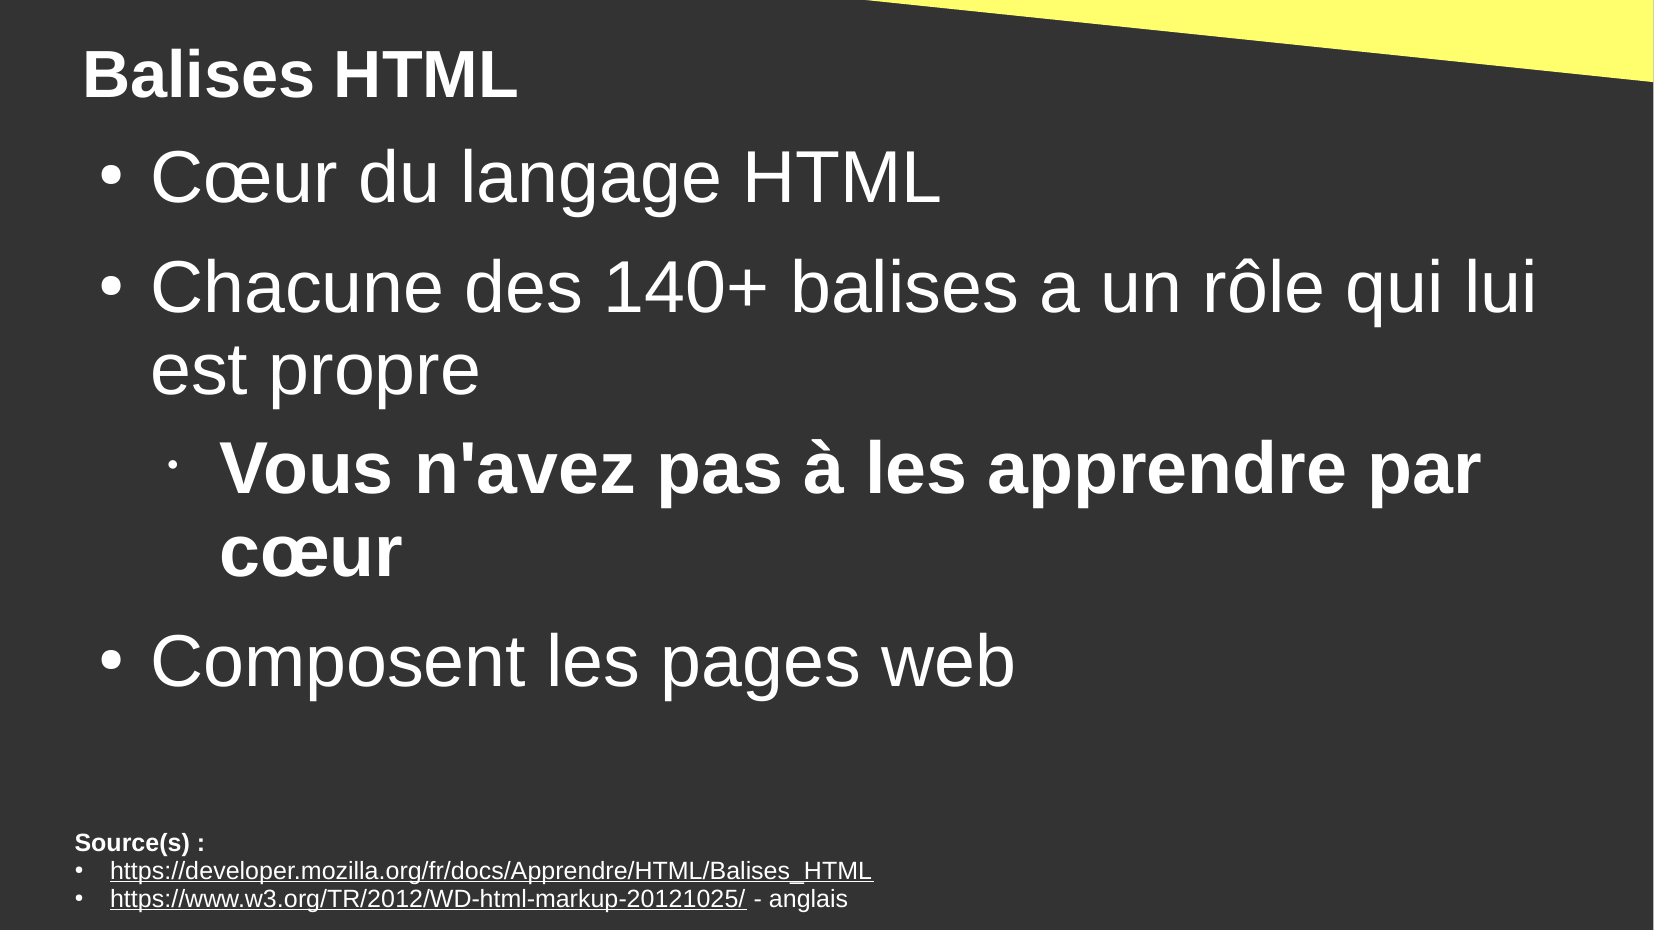

# Balises HTML
Cœur du langage HTML
Chacune des 140+ balises a un rôle qui lui est propre
Vous n'avez pas à les apprendre par cœur
Composent les pages web
Source(s) :
https://developer.mozilla.org/fr/docs/Apprendre/HTML/Balises_HTML
https://www.w3.org/TR/2012/WD-html-markup-20121025/ - anglais